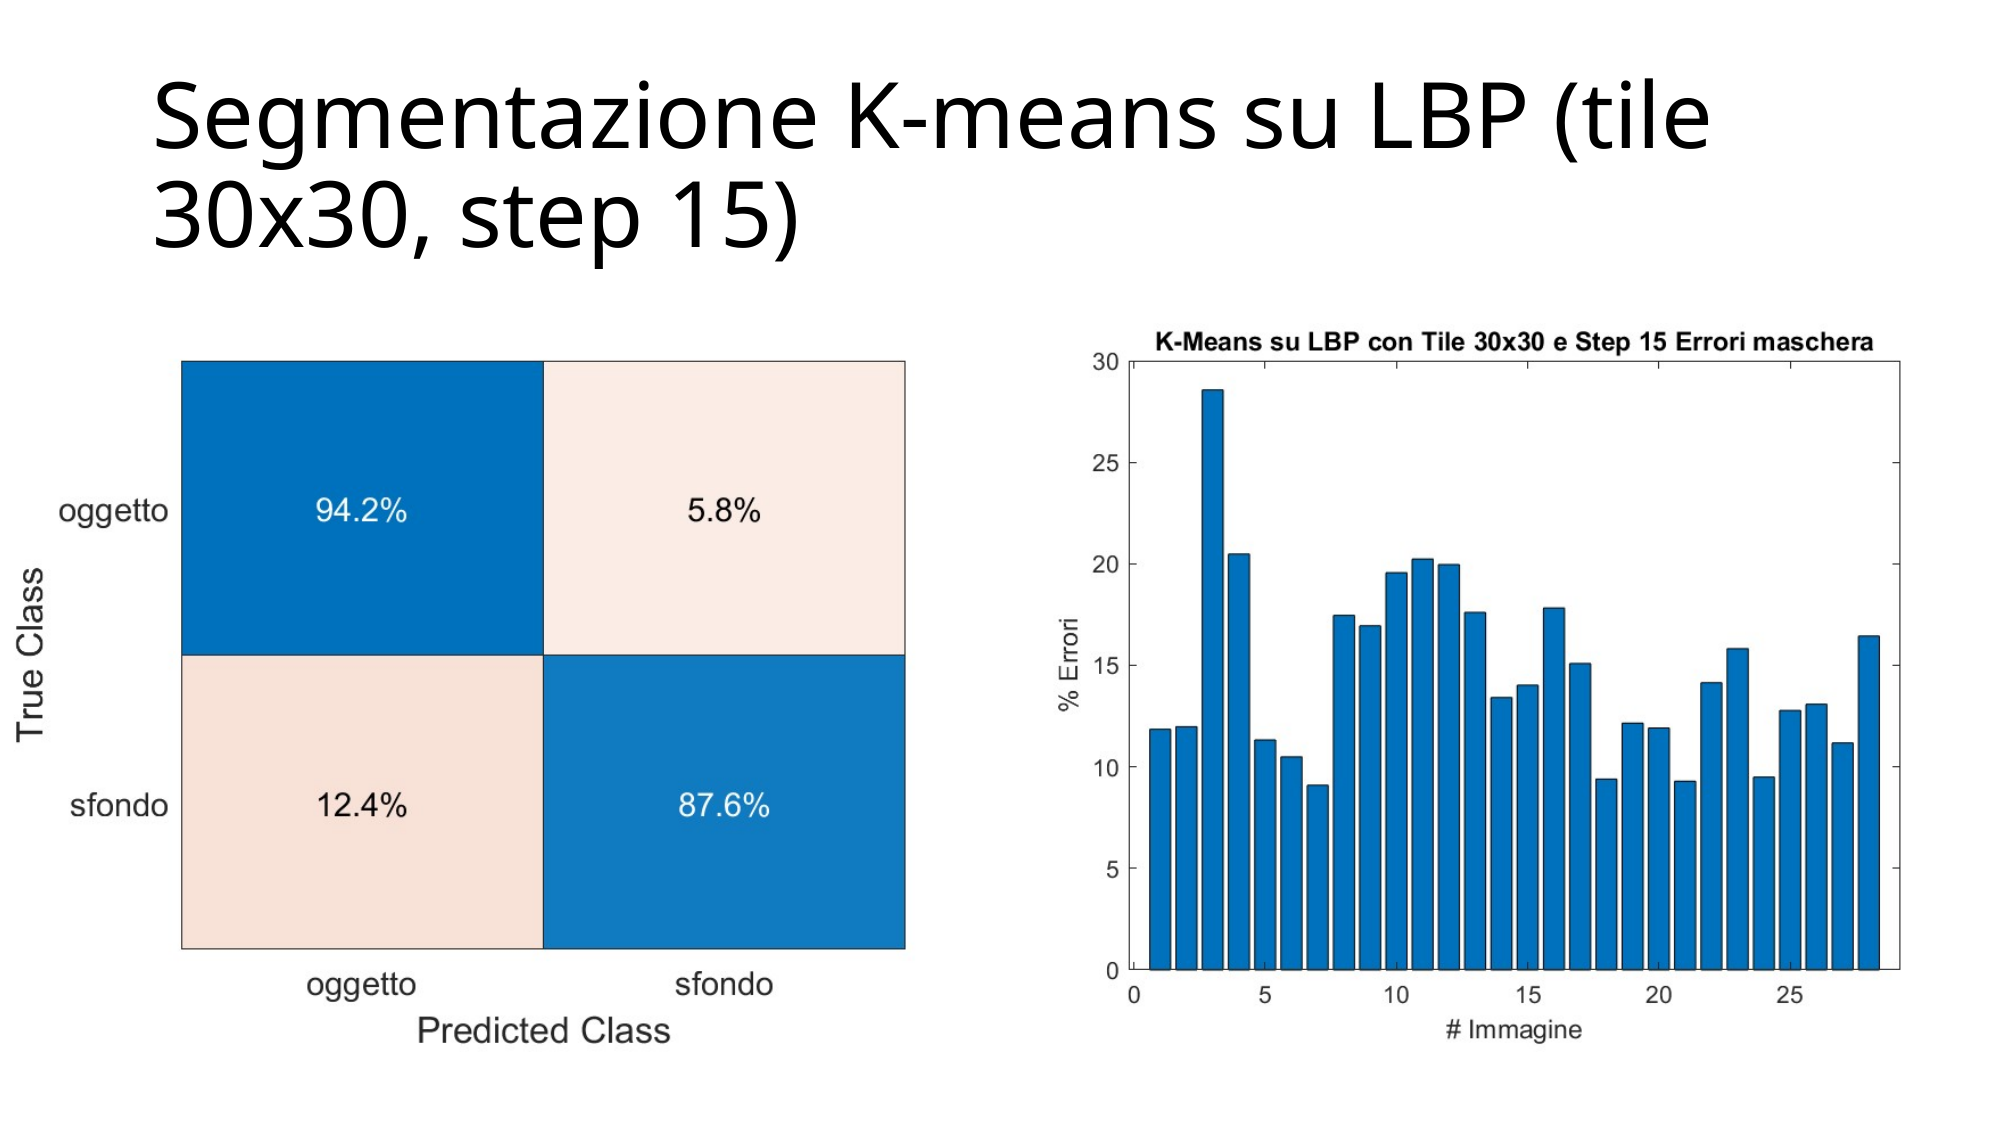

# Segmentazione K-means su LBP (tile 30x30, step 15)